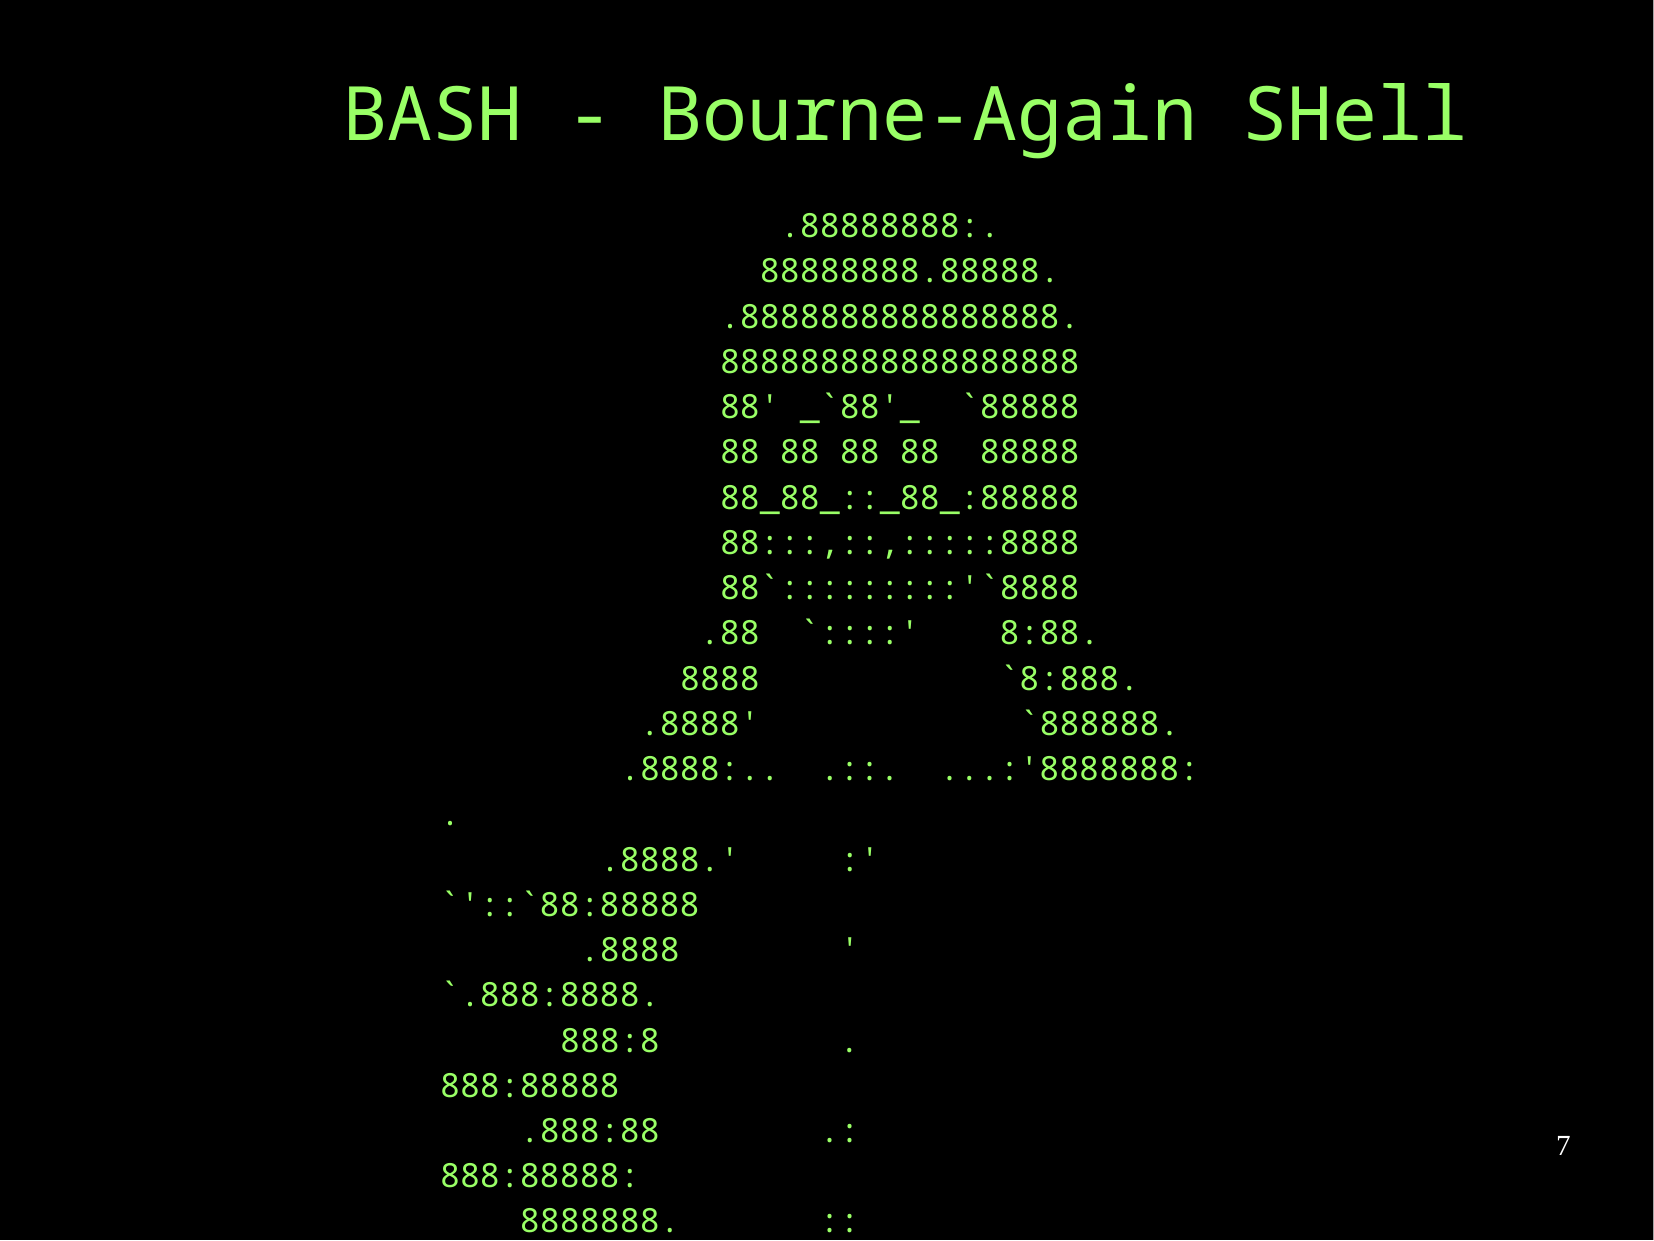

BASH - Bourne-Again SHell
 .88888888:.
 88888888.88888.
 .8888888888888888.
 888888888888888888
 88' _`88'_ `88888
 88 88 88 88 88888
 88_88_::_88_:88888
 88:::,::,:::::8888
 88`:::::::::'`8888
 .88 `::::' 8:88.
 8888 `8:888.
 .8888' `888888.
 .8888:.. .::. ...:'8888888:.
 .8888.' :' `'::`88:88888
 .8888 ' `.888:8888.
 888:8 . 888:88888
 .888:88 .: 888:88888:
 8888888. :: 88:888888
 `.::.888. :: .88888888
 .::::::.888. :: :::`8888'.:.
 ::::::::::.888 ' .::::::::::::
 ::::::::::::.8 ' .:8::::::::::::.
 .::::::::::::::. .:888:::::::::::::
 :::::::::::::::88:.__..:88888:::::::::::'
 `'.:::::::::::88888888888.88:::::::::'
 `':::_:' -- '' -'-' `':_::::'`